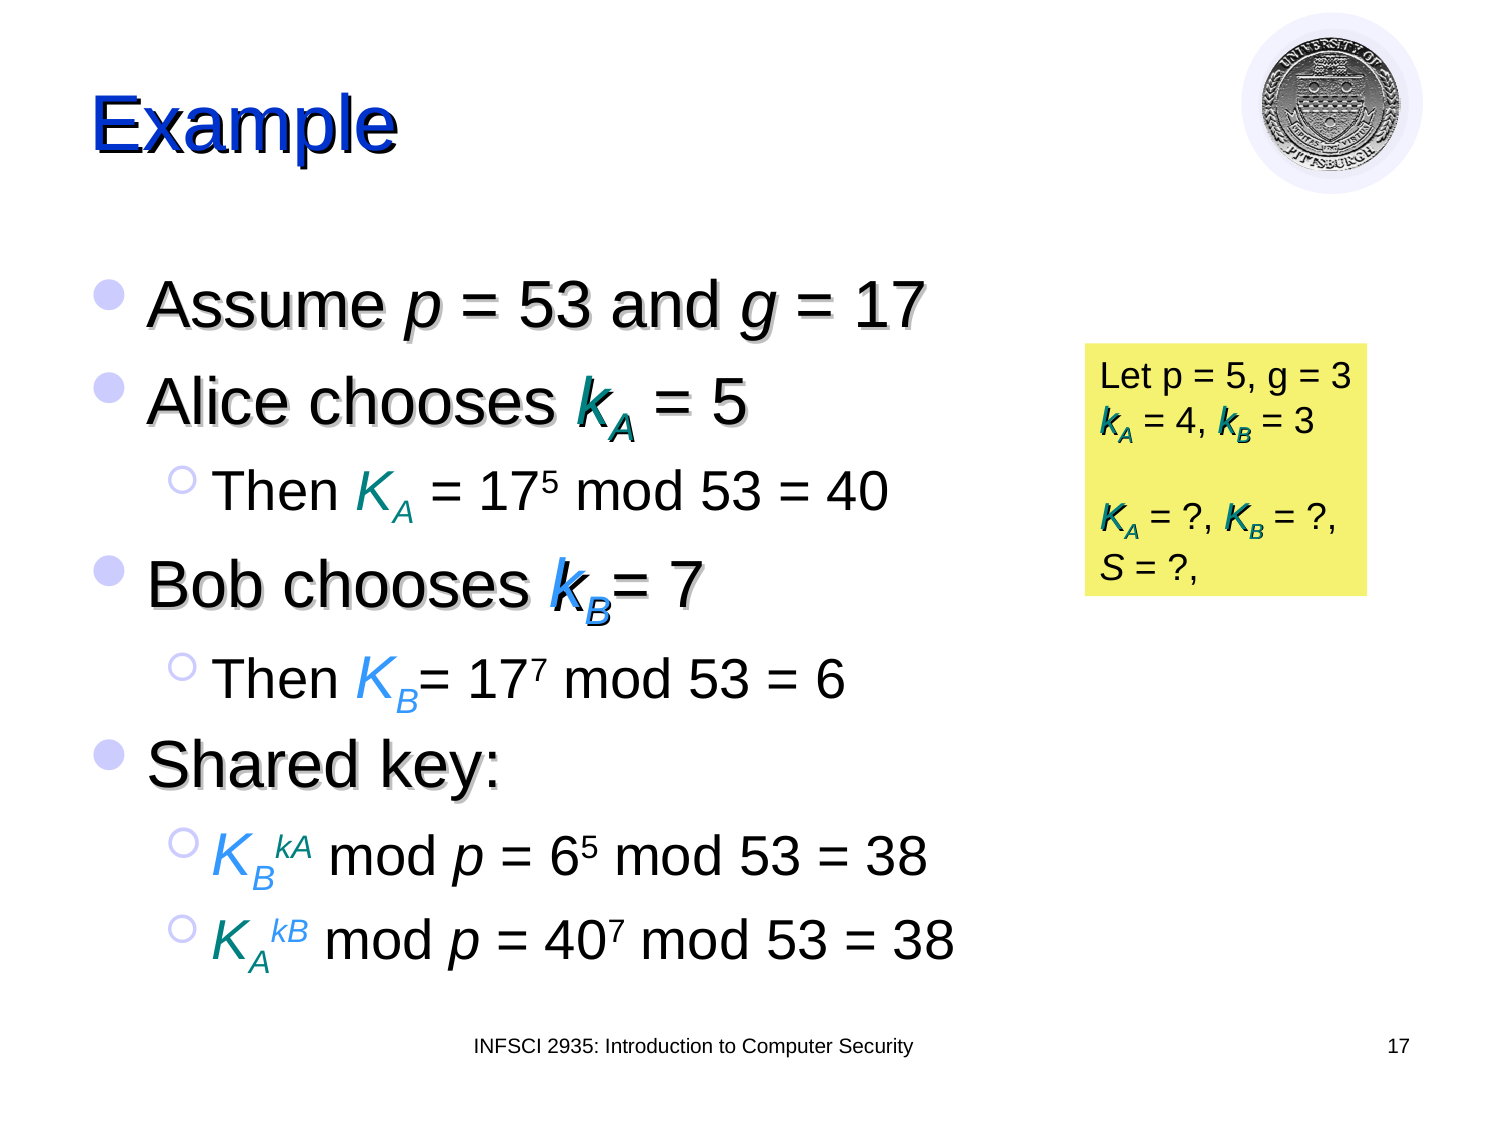

# Example
Assume p = 53 and g = 17
Alice chooses kA = 5
Then KA = 175 mod 53 = 40
Bob chooses kB= 7
Then KB= 177 mod 53 = 6
Shared key:
KBkA mod p = 65 mod 53 = 38
KAkB mod p = 407 mod 53 = 38
Let p = 5, g = 3
kA = 4, kB = 3
KA = ?, KB = ?,
S = ?,
17